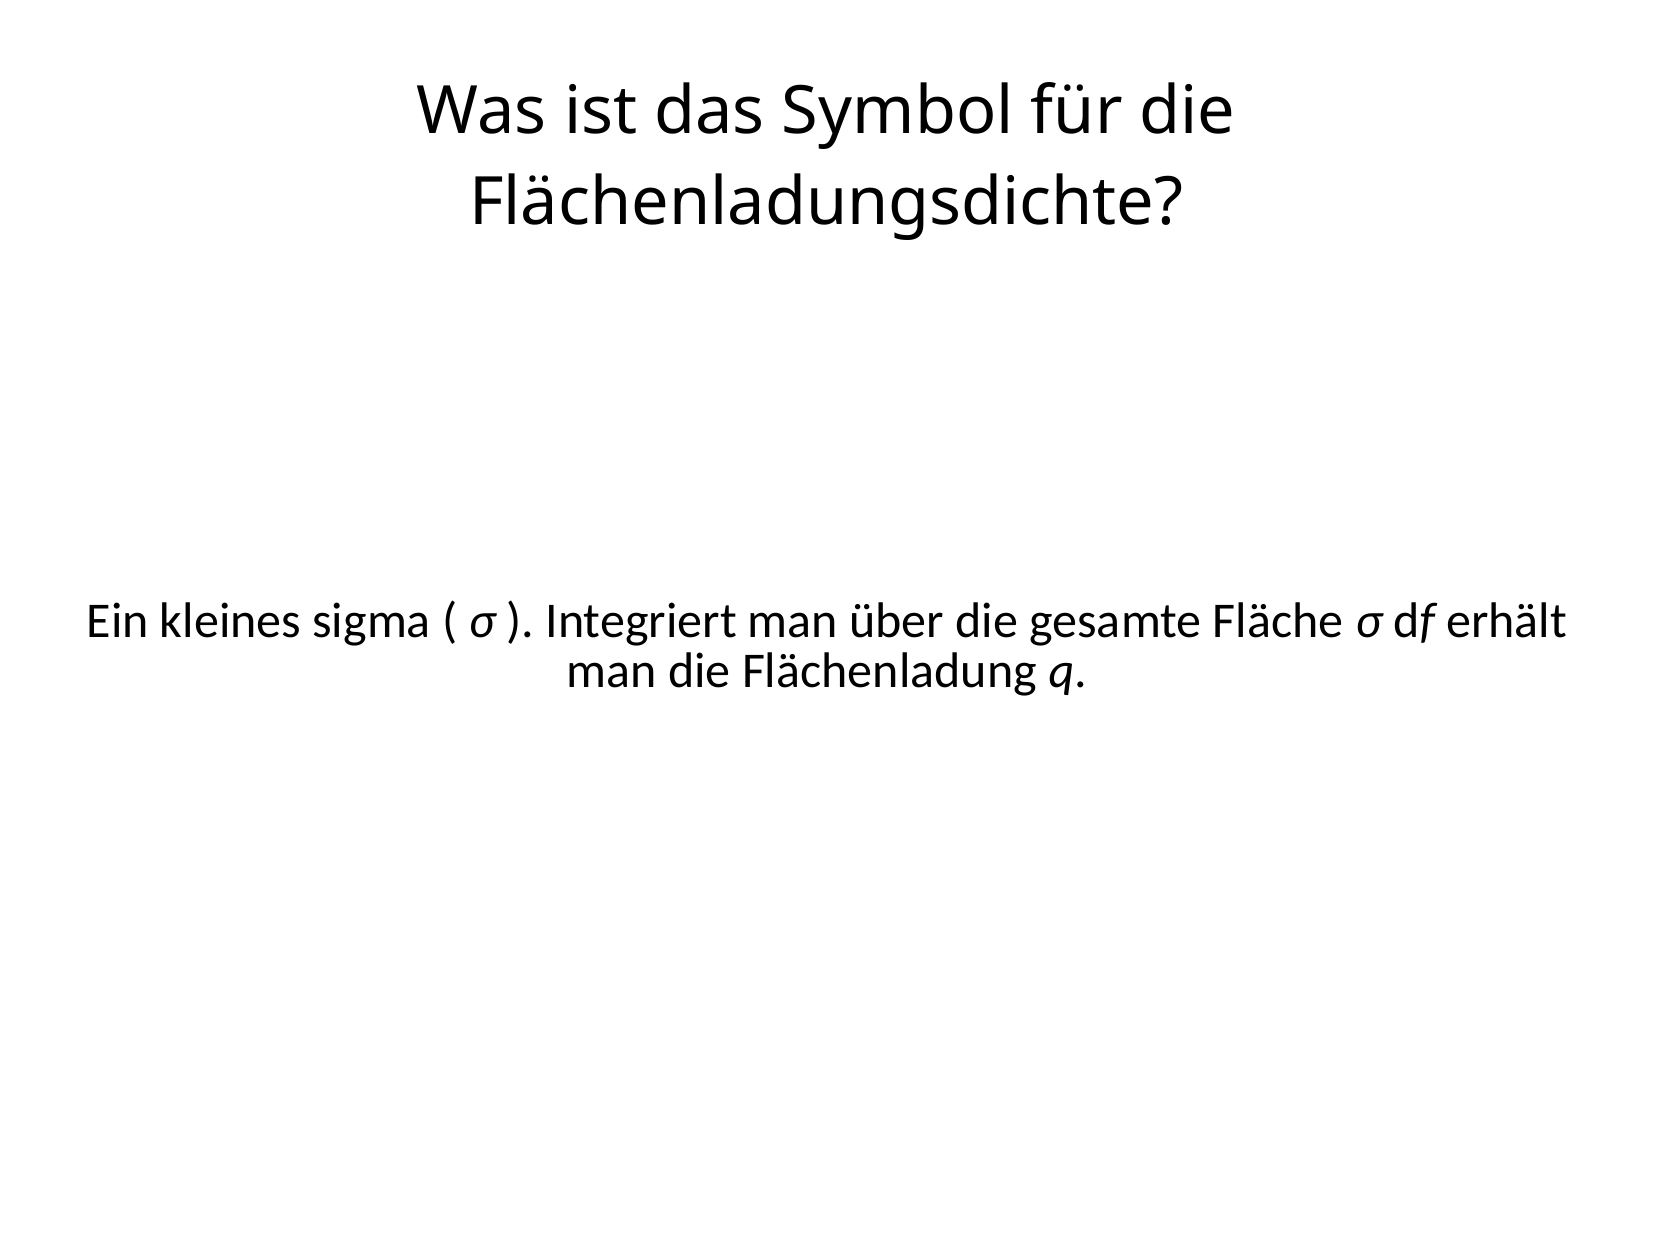

# Was ist das Symbol für die Flächenladungsdichte?
Ein kleines sigma ( σ ). Integriert man über die gesamte Fläche σ df erhält man die Flächenladung q.